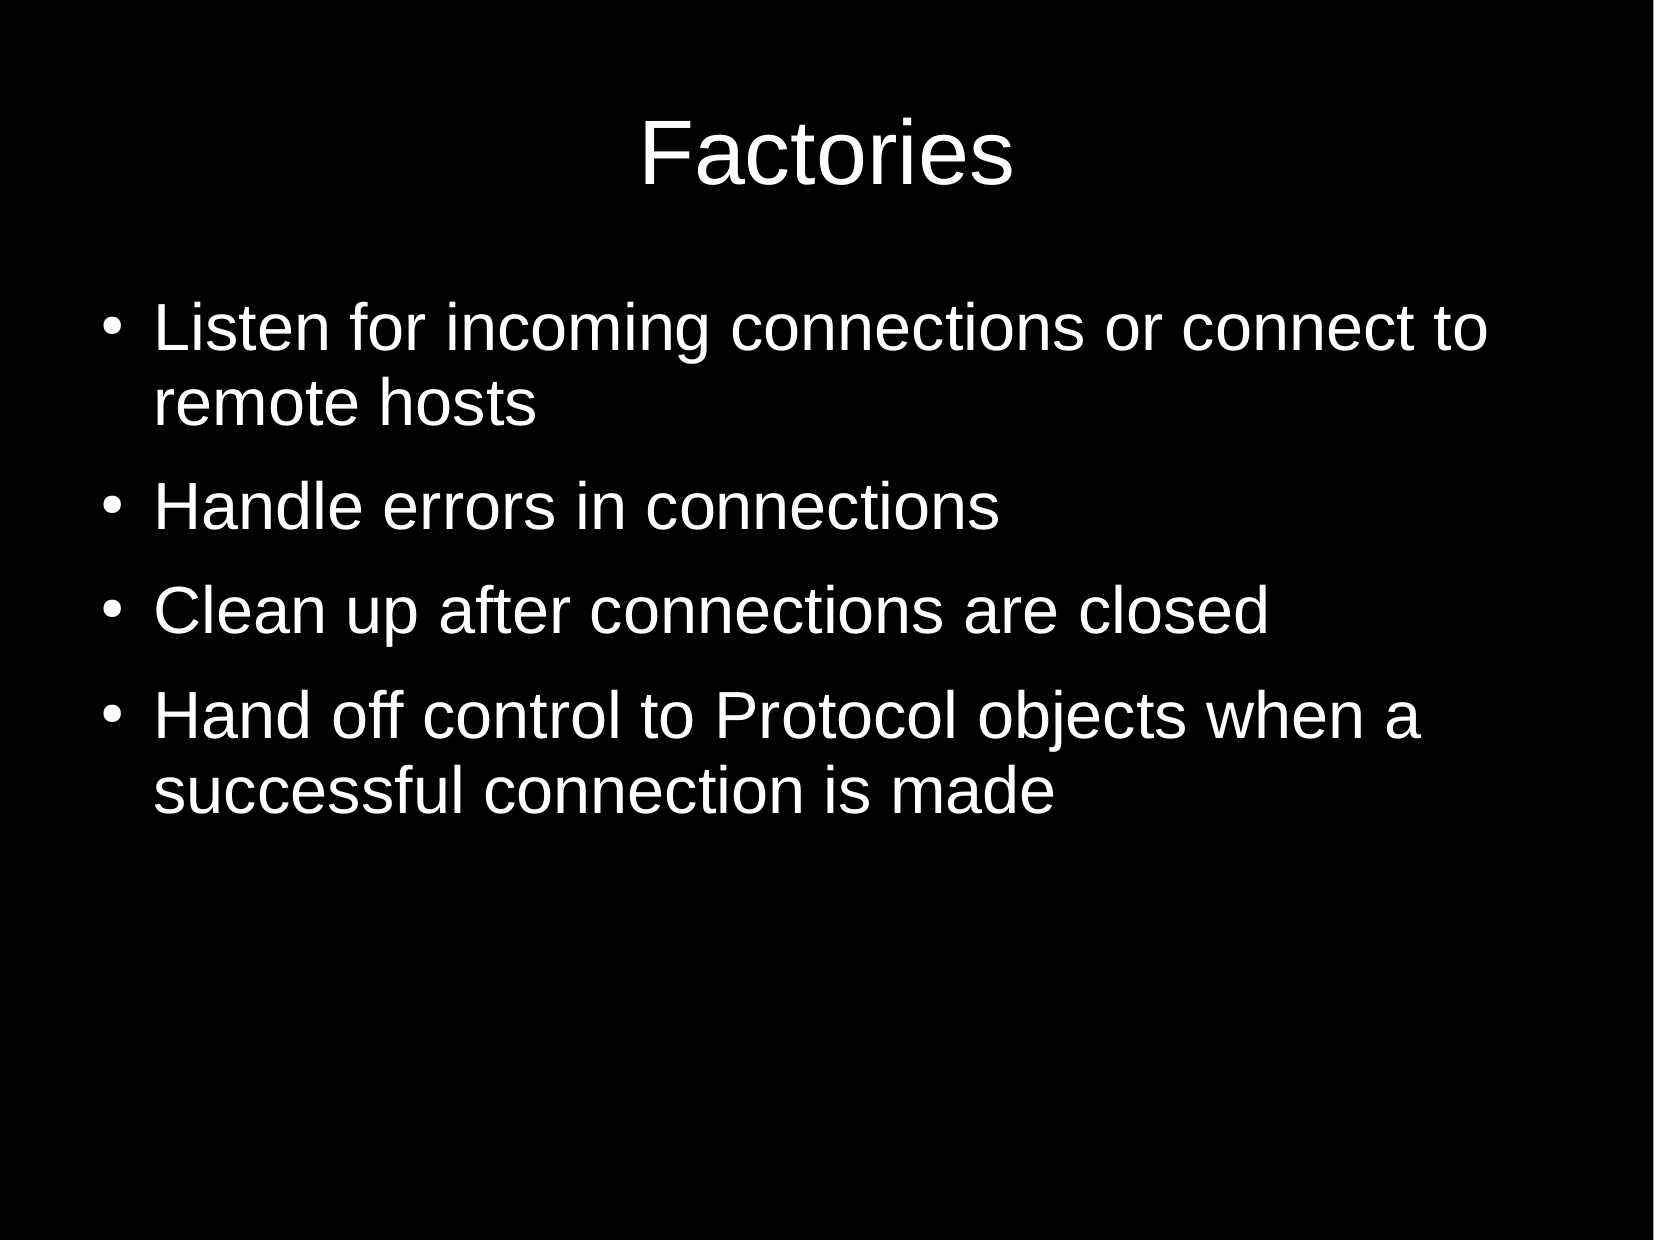

# Factories
Listen for incoming connections or connect to remote hosts
Handle errors in connections
Clean up after connections are closed
Hand off control to Protocol objects when a successful connection is made